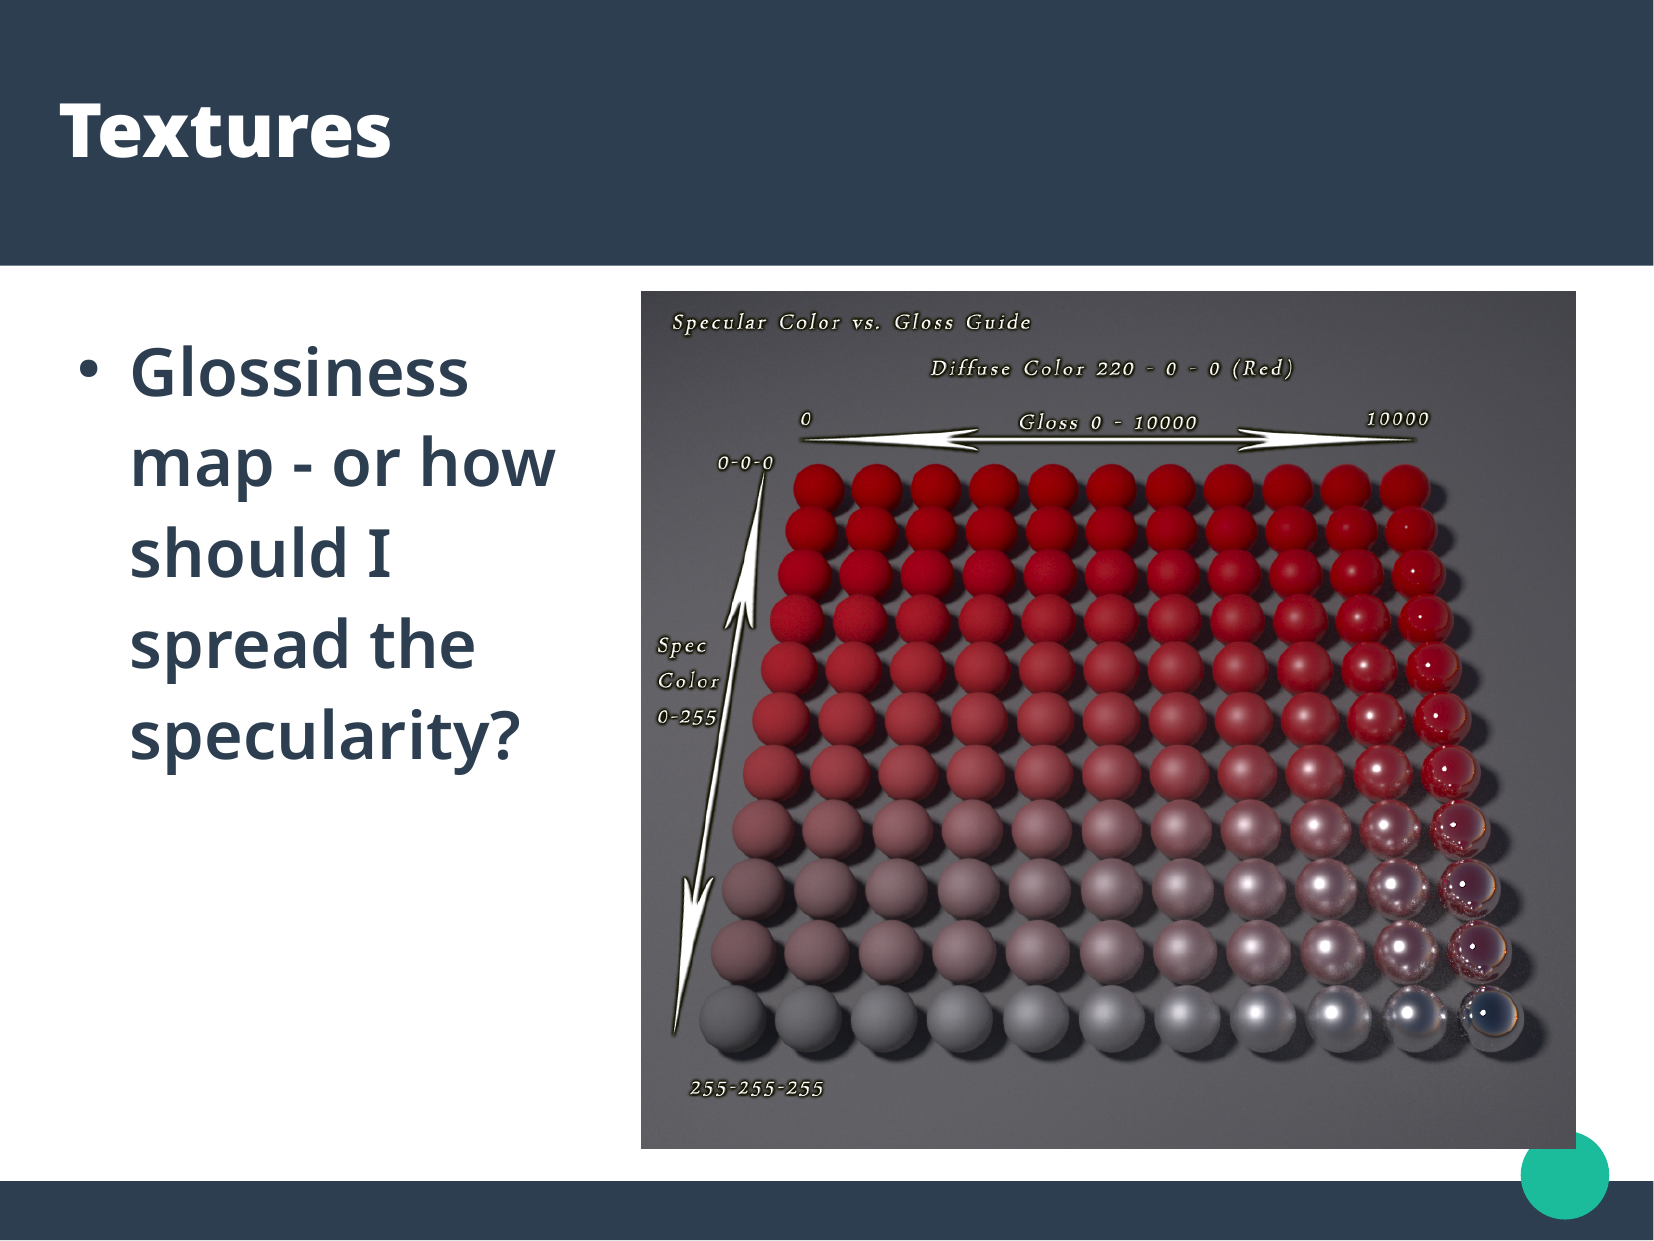

# Textures
Glossiness map - or how should I spread the specularity?